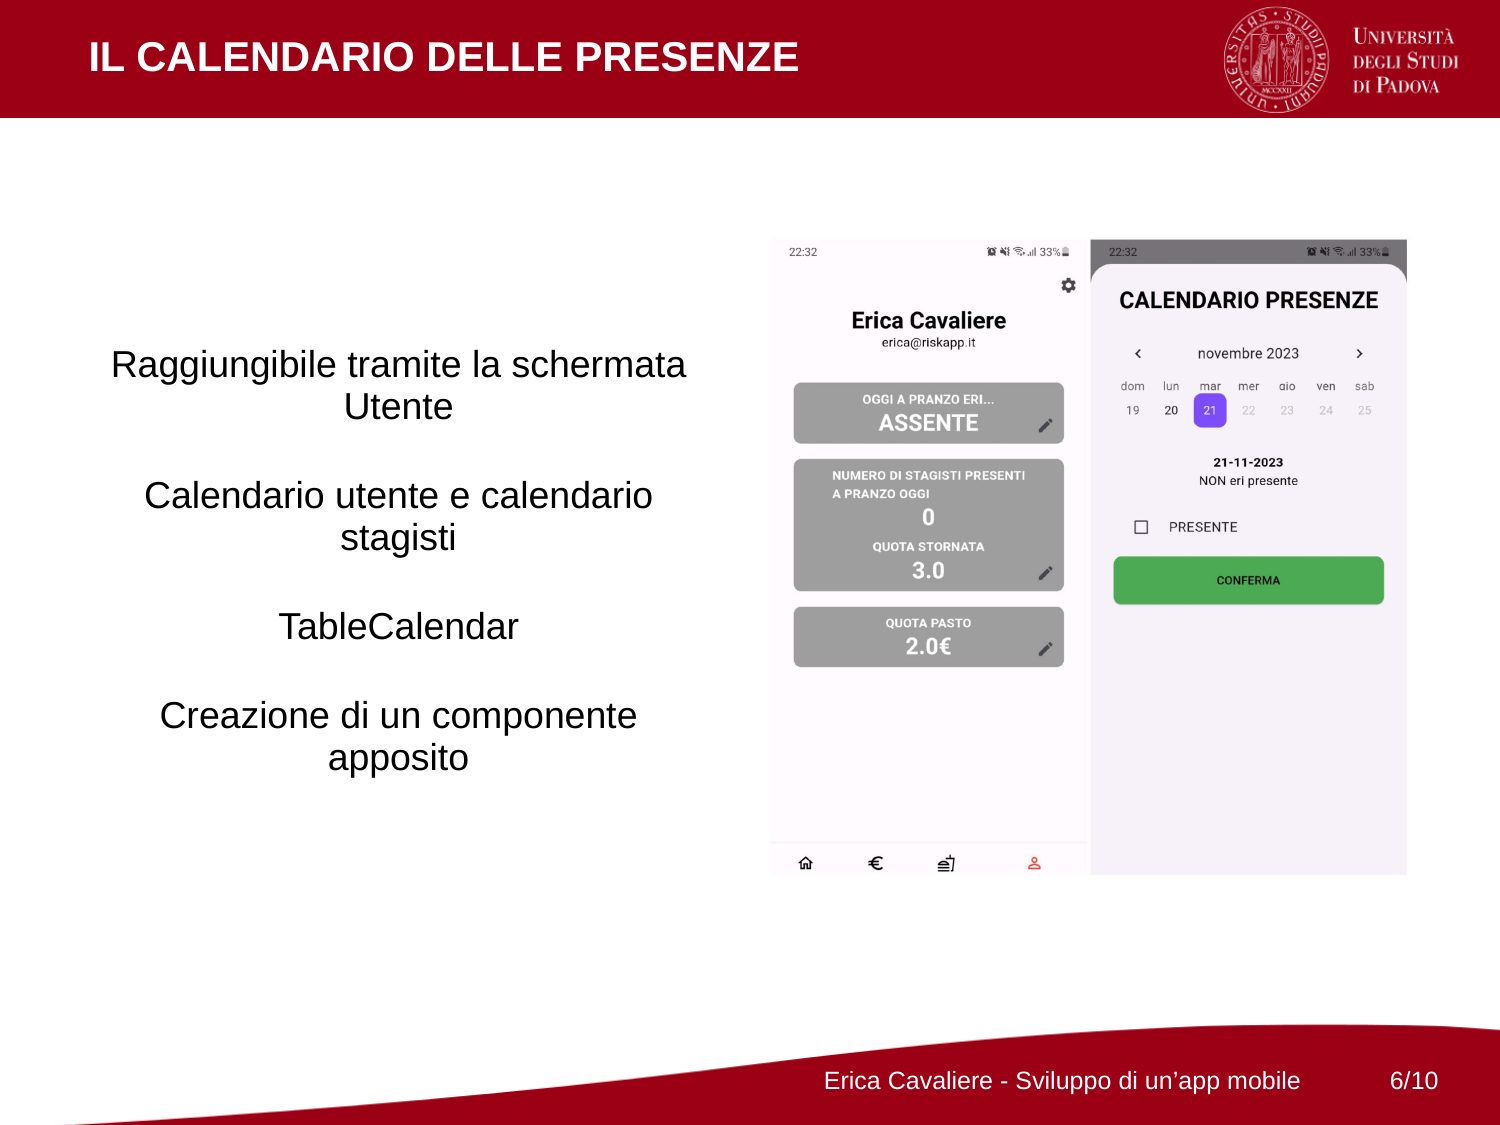

# IL CALENDARIO DELLE PRESENZE
Raggiungibile tramite la schermata Utente
Calendario utente e calendario stagisti
TableCalendar
Creazione di un componente apposito
Erica Cavaliere - Sviluppo di un’app mobile
6/10